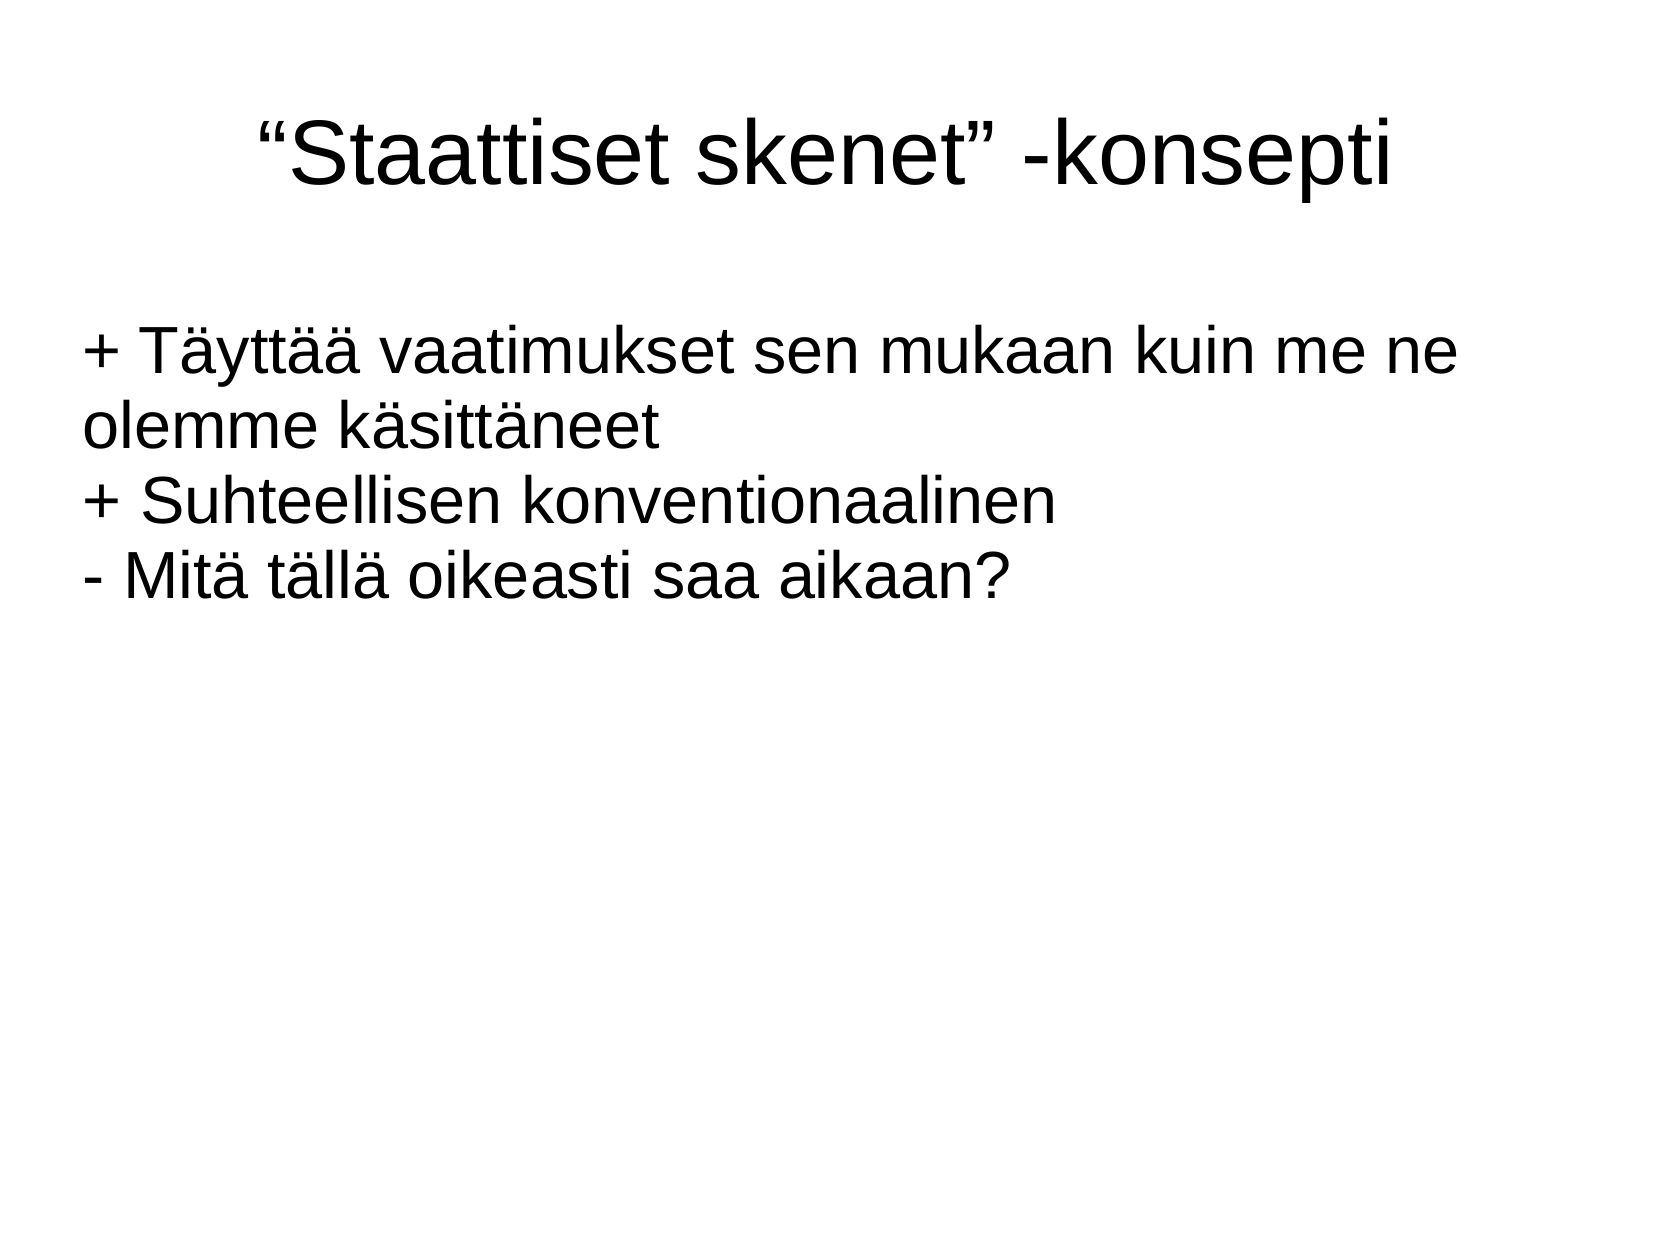

# “Staattiset skenet” -konsepti
+ Täyttää vaatimukset sen mukaan kuin me ne olemme käsittäneet
+ Suhteellisen konventionaalinen
- Mitä tällä oikeasti saa aikaan?